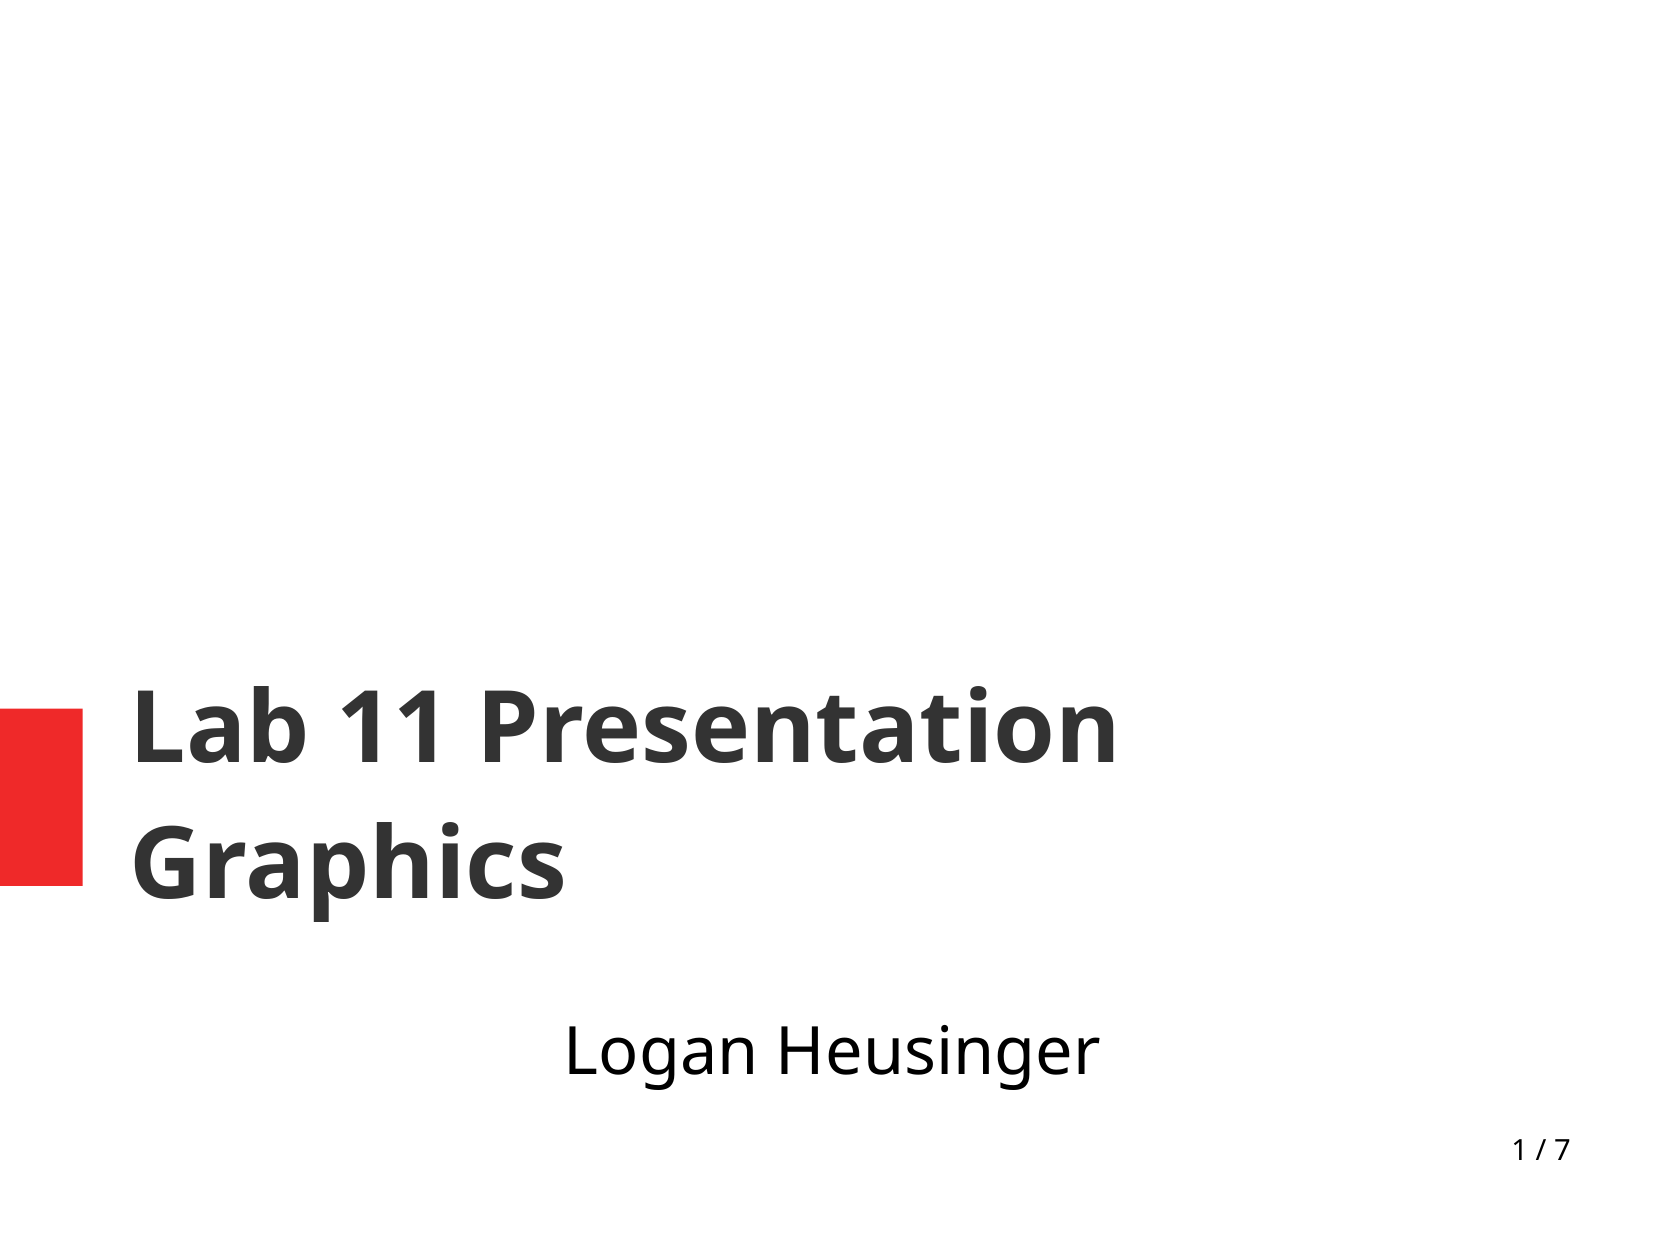

# Lab 11 Presentation Graphics
Logan Heusinger
1